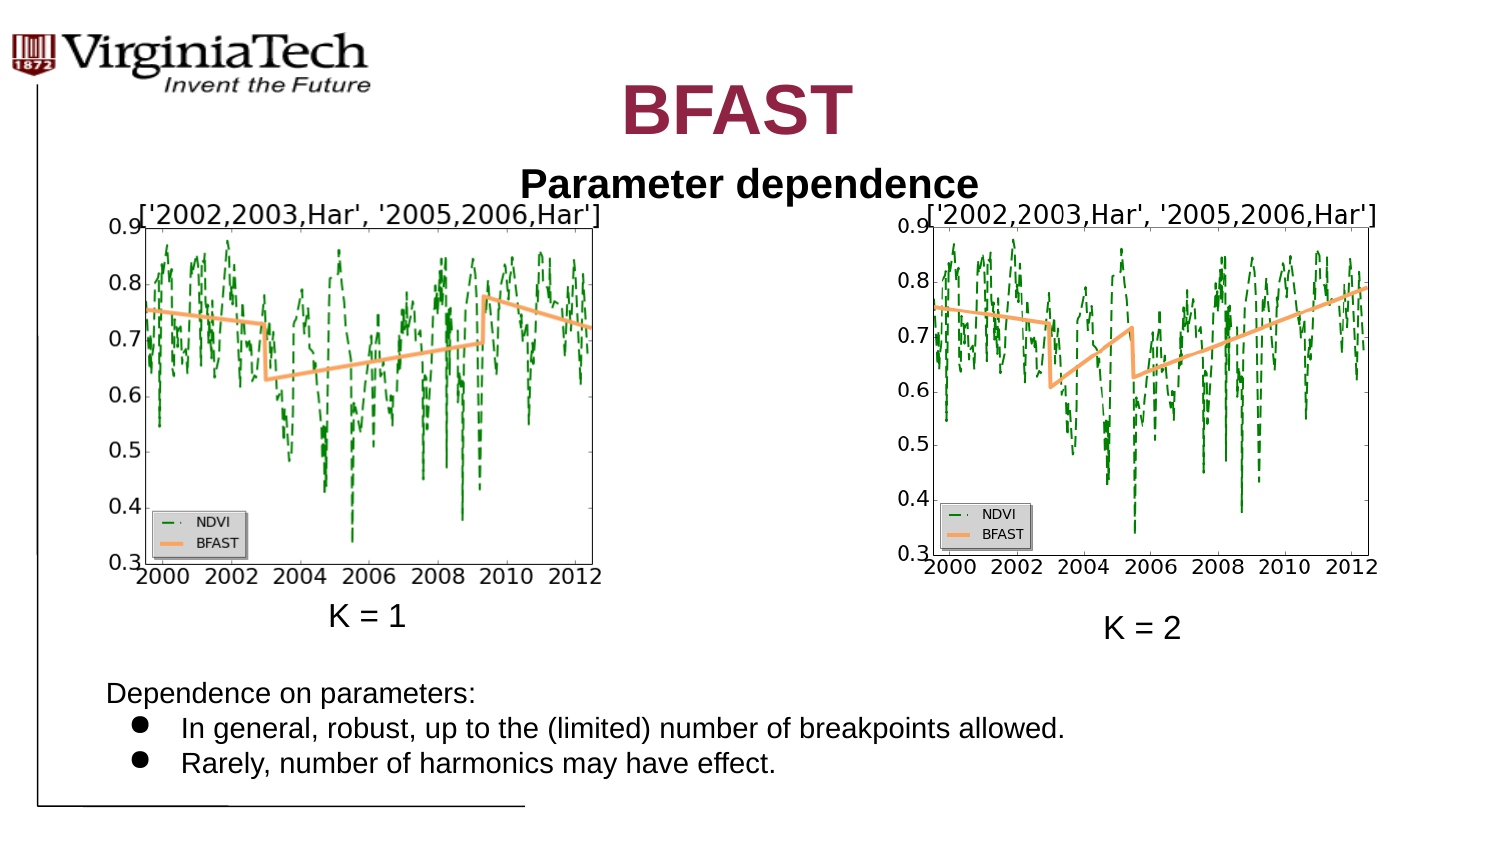

# BFAST
Parameter dependence
K = 1
K = 2
Dependence on parameters:
In general, robust, up to the (limited) number of breakpoints allowed.
Rarely, number of harmonics may have effect.